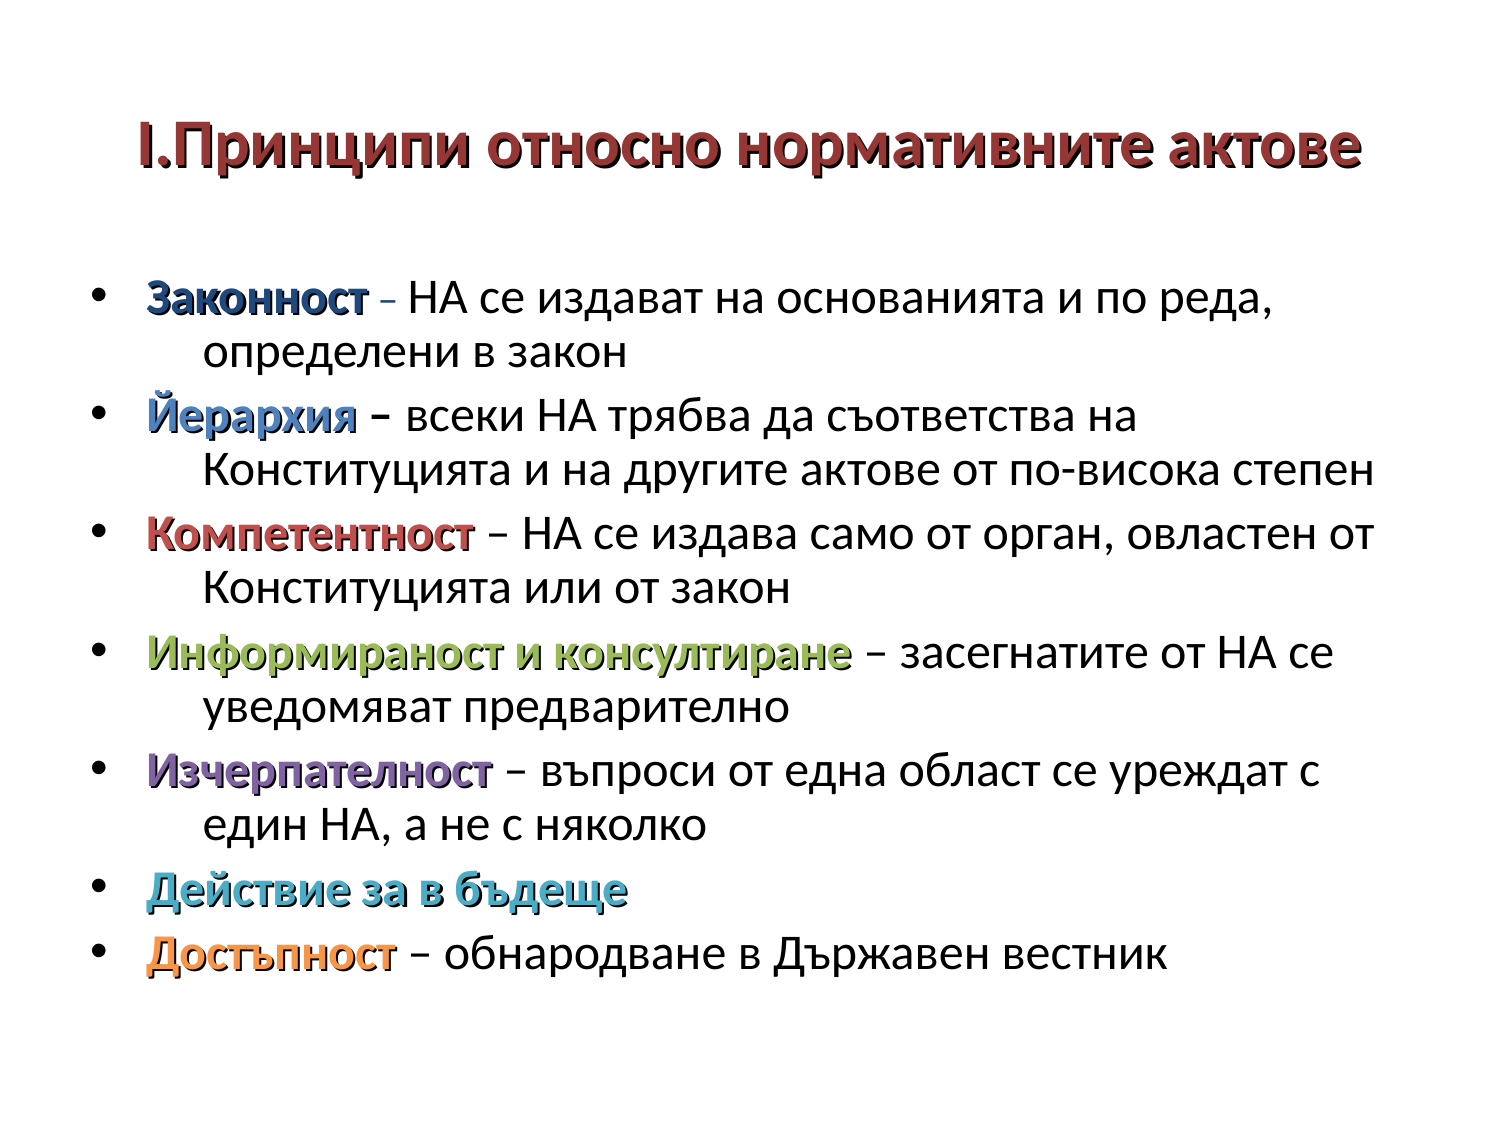

# I.Принципи относно нормативните актове
Законност – НА се издават на основанията и по реда, определени в закон
Йерархия – всеки НА трябва да съответства на Конституцията и на другите актове от по-висока степен
Компетентност – НА се издава само от орган, овластен от Конституцията или от закон
Информираност и консултиране – засегнатите от НА се уведомяват предварително
Изчерпателност – въпроси от една област се уреждат с един НА, а не с няколко
Действие за в бъдеще
Достъпност – обнародване в Държавен вестник